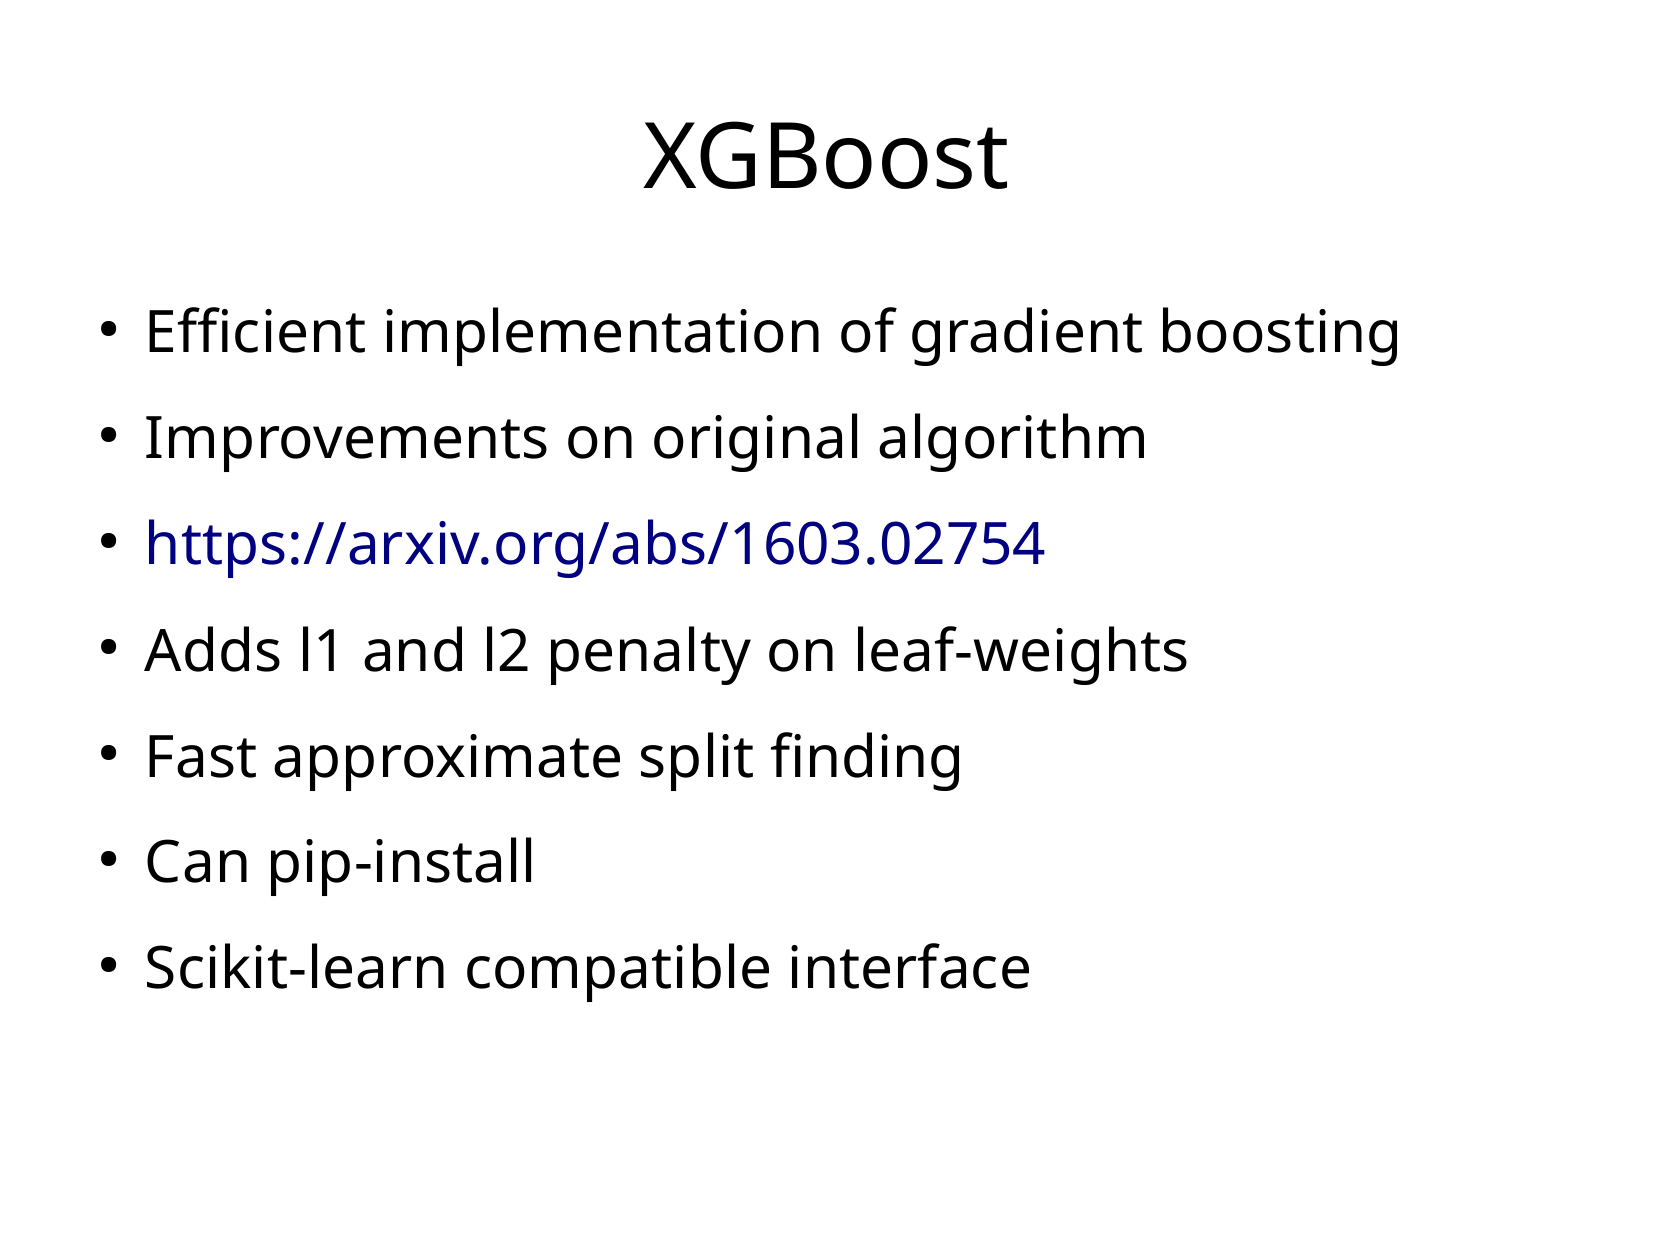

# XGBoost
Efficient implementation of gradient boosting
Improvements on original algorithm
https://arxiv.org/abs/1603.02754
Adds l1 and l2 penalty on leaf-weights
Fast approximate split finding
Can pip-install
Scikit-learn compatible interface